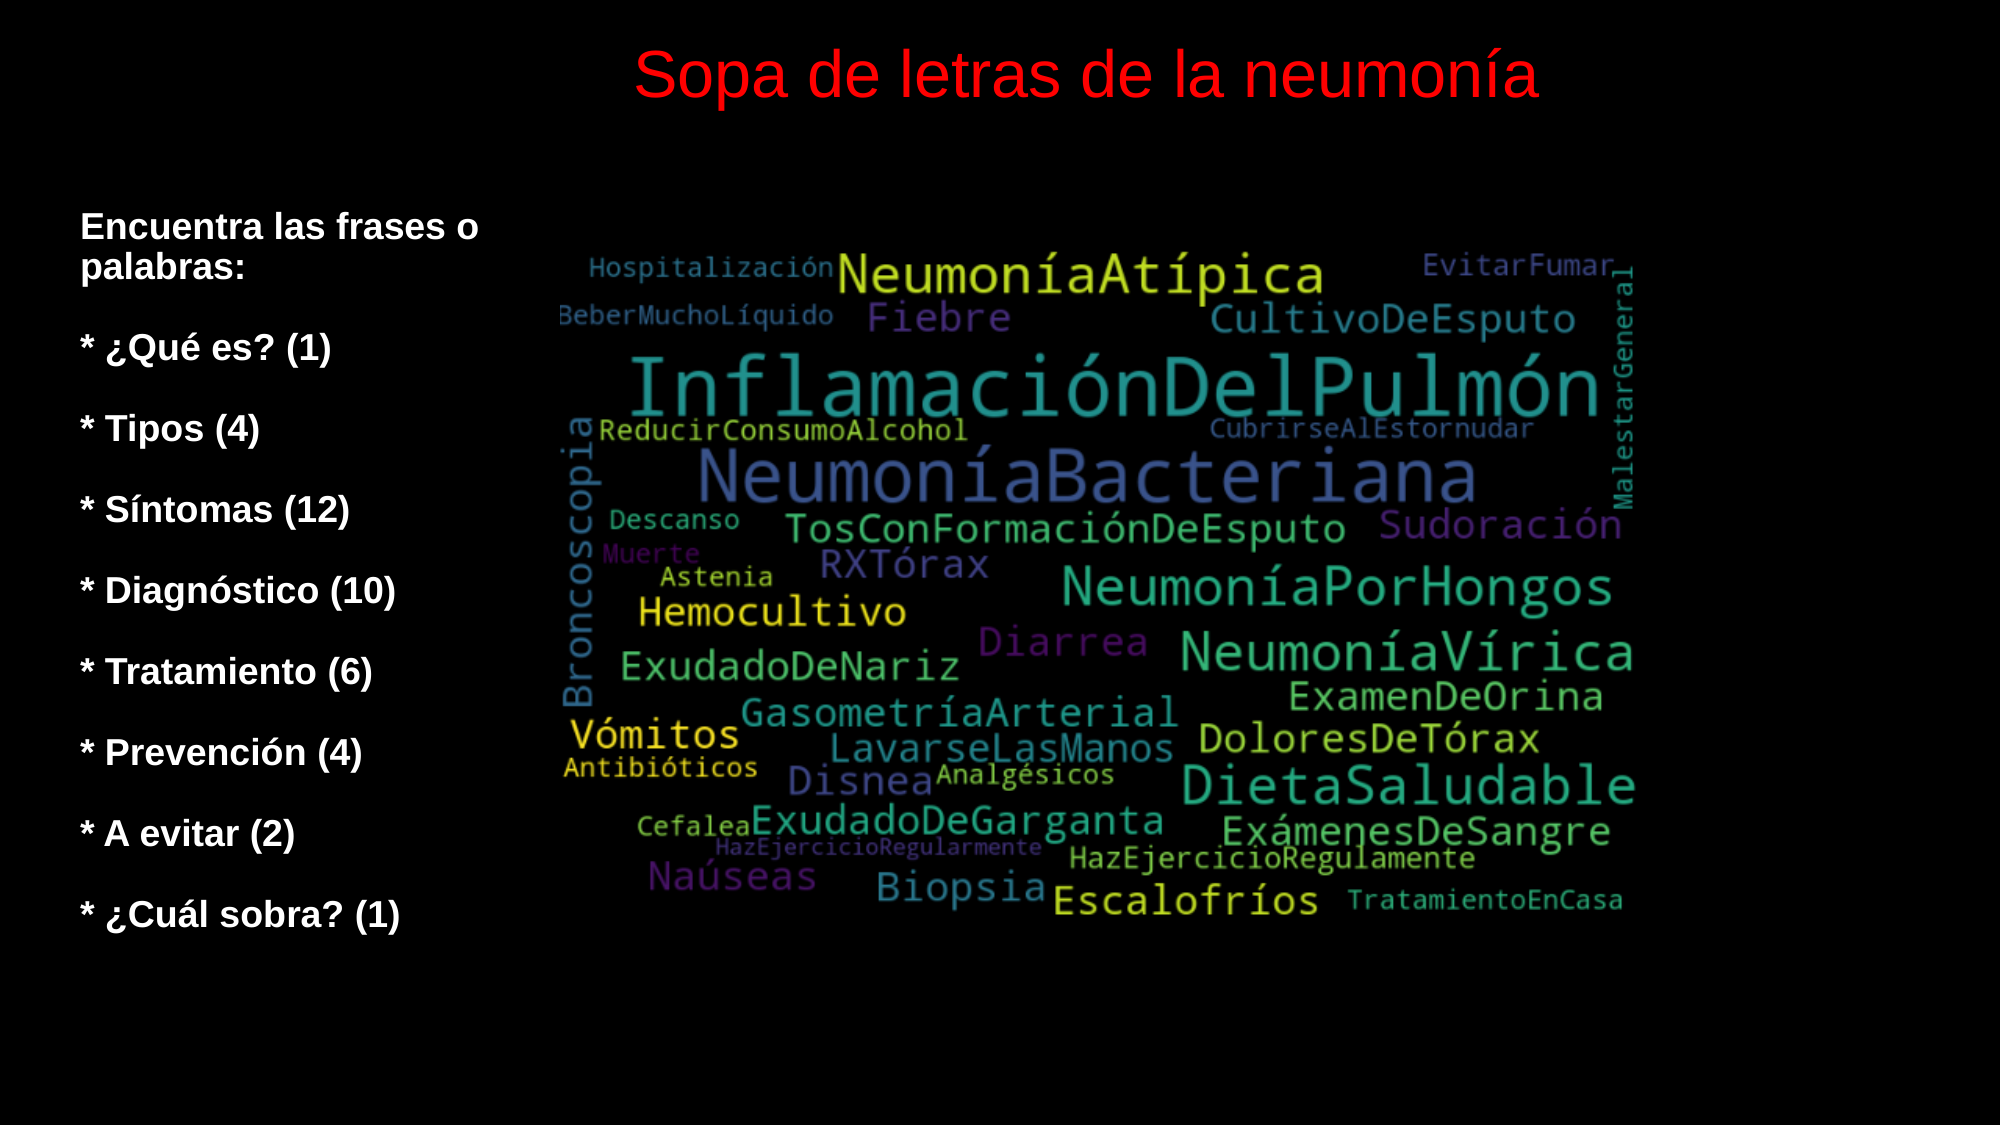

Sopa de letras de la neumonía
# Encuentra las frases o palabras:
* ¿Qué es? (1)
* Tipos (4)
* Síntomas (12)
* Diagnóstico (10)
* Tratamiento (6)
* Prevención (4)
* A evitar (2)
* ¿Cuál sobra? (1)